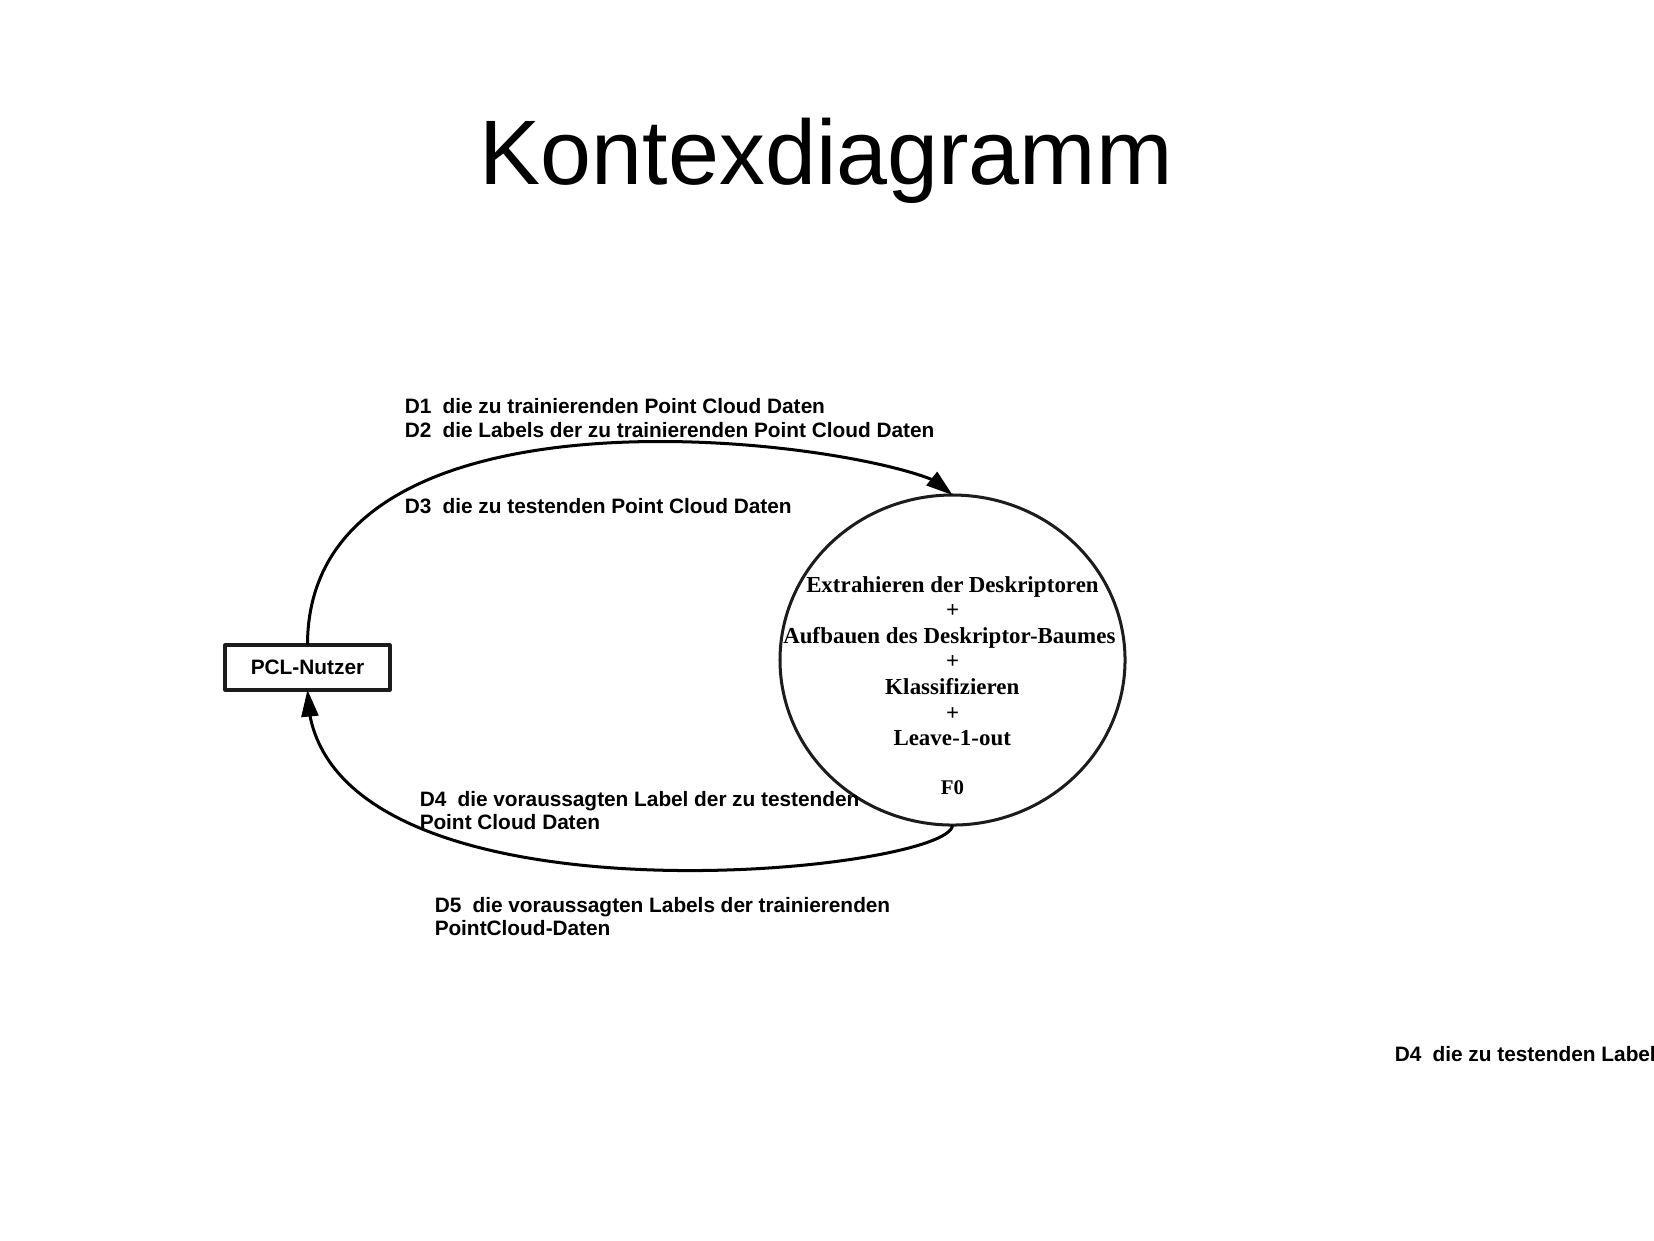

# Kontexdiagramm
D1 die zu trainierenden Point Cloud Daten
D2 die Labels der zu trainierenden Point Cloud Daten
D3 die zu testenden Point Cloud Daten
Extrahieren der Deskriptoren
+
Aufbauen des Deskriptor-Baumes
+
Klassifizieren
+
Leave-1-out
F0
PCL-Nutzer
D4 die voraussagten Label der zu testenden Point Cloud Daten
D5 die voraussagten Labels der trainierenden PointCloud-Daten
D4 die zu testenden Labels